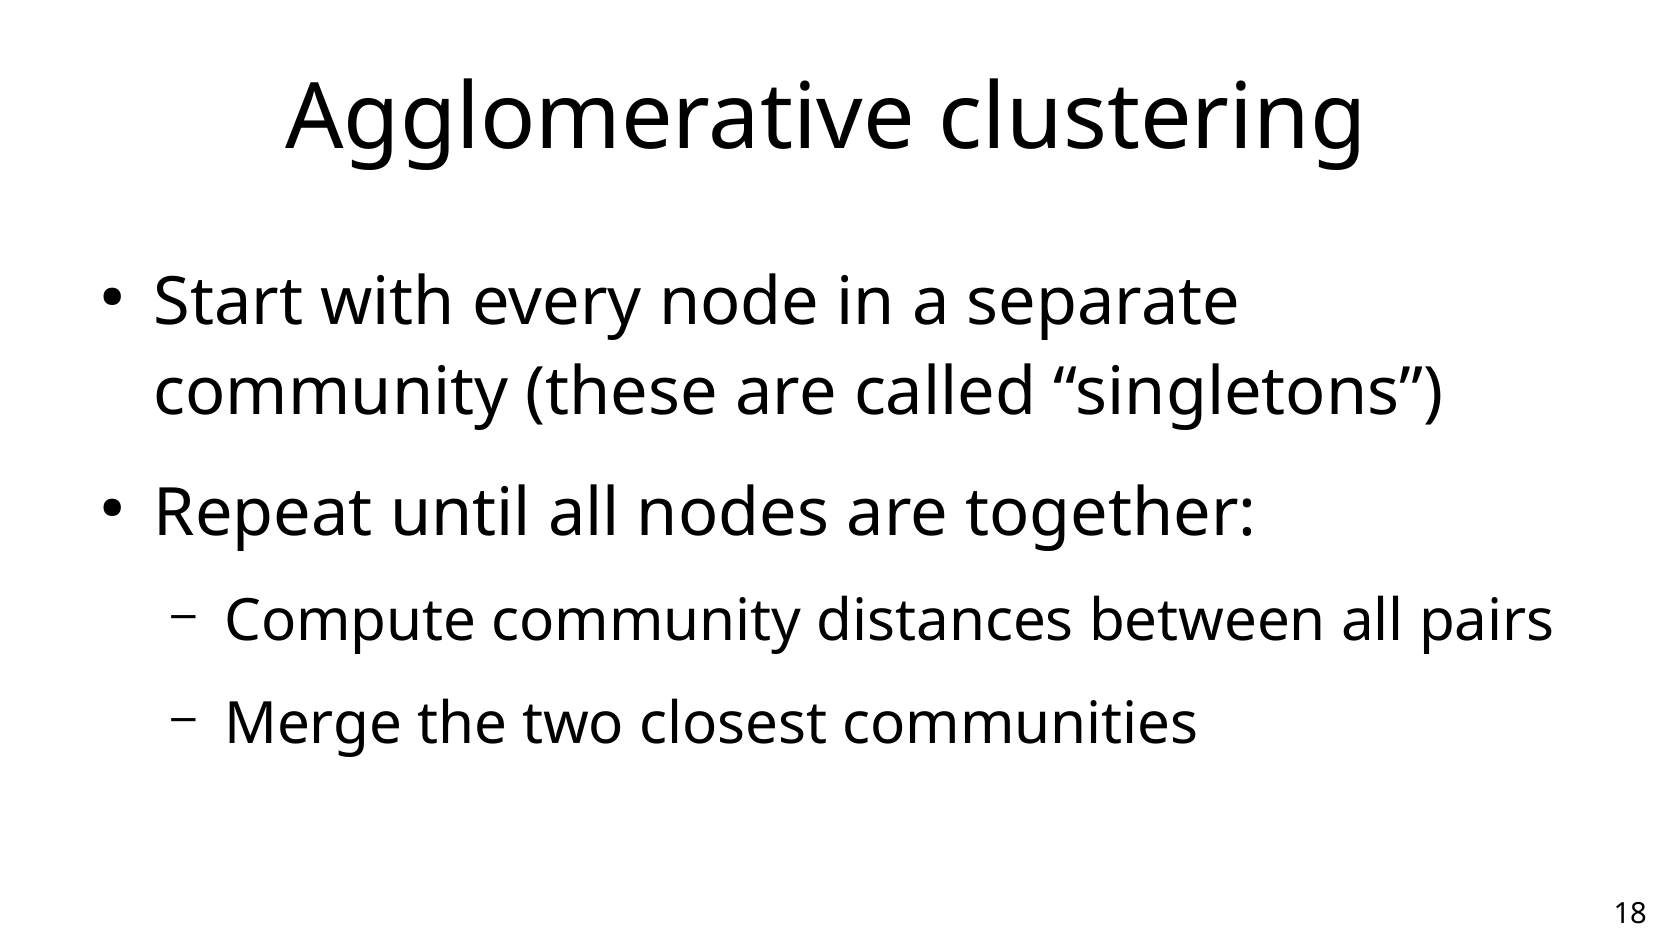

# Agglomerative clustering
Start with every node in a separate community (these are called “singletons”)
Repeat until all nodes are together:
Compute community distances between all pairs
Merge the two closest communities
18